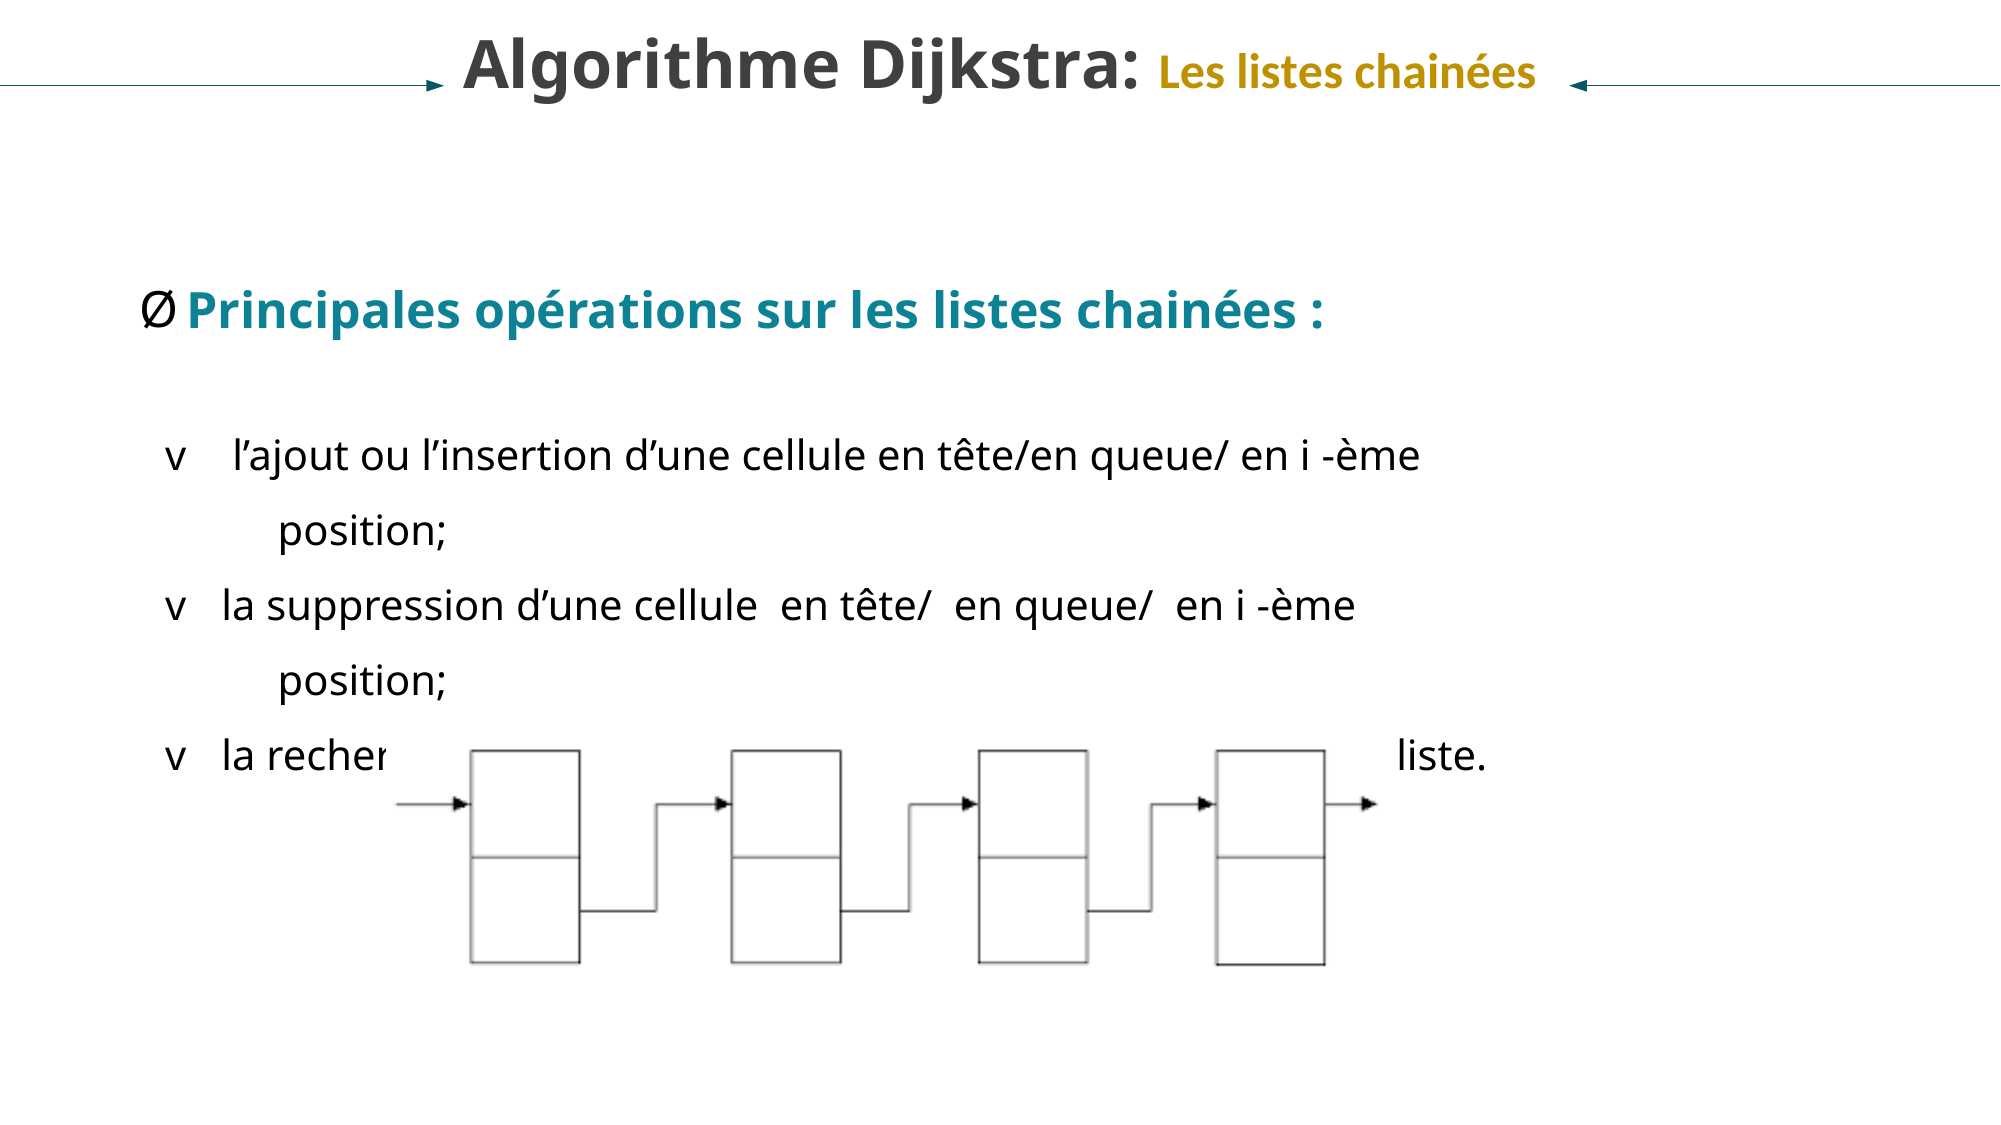

Algorithme Dijkstra: Les listes chainées
# Analyse du projet : diapositive 3
Principales opérations sur les listes chainées :
 l’ajout ou l’insertion d’une cellule en tête/en queue/ en i -ème position;
la suppression d’une cellule en tête/ en queue/ en i -ème position;
la recherche d’une donnée;  L’affichage des éléments de la liste.